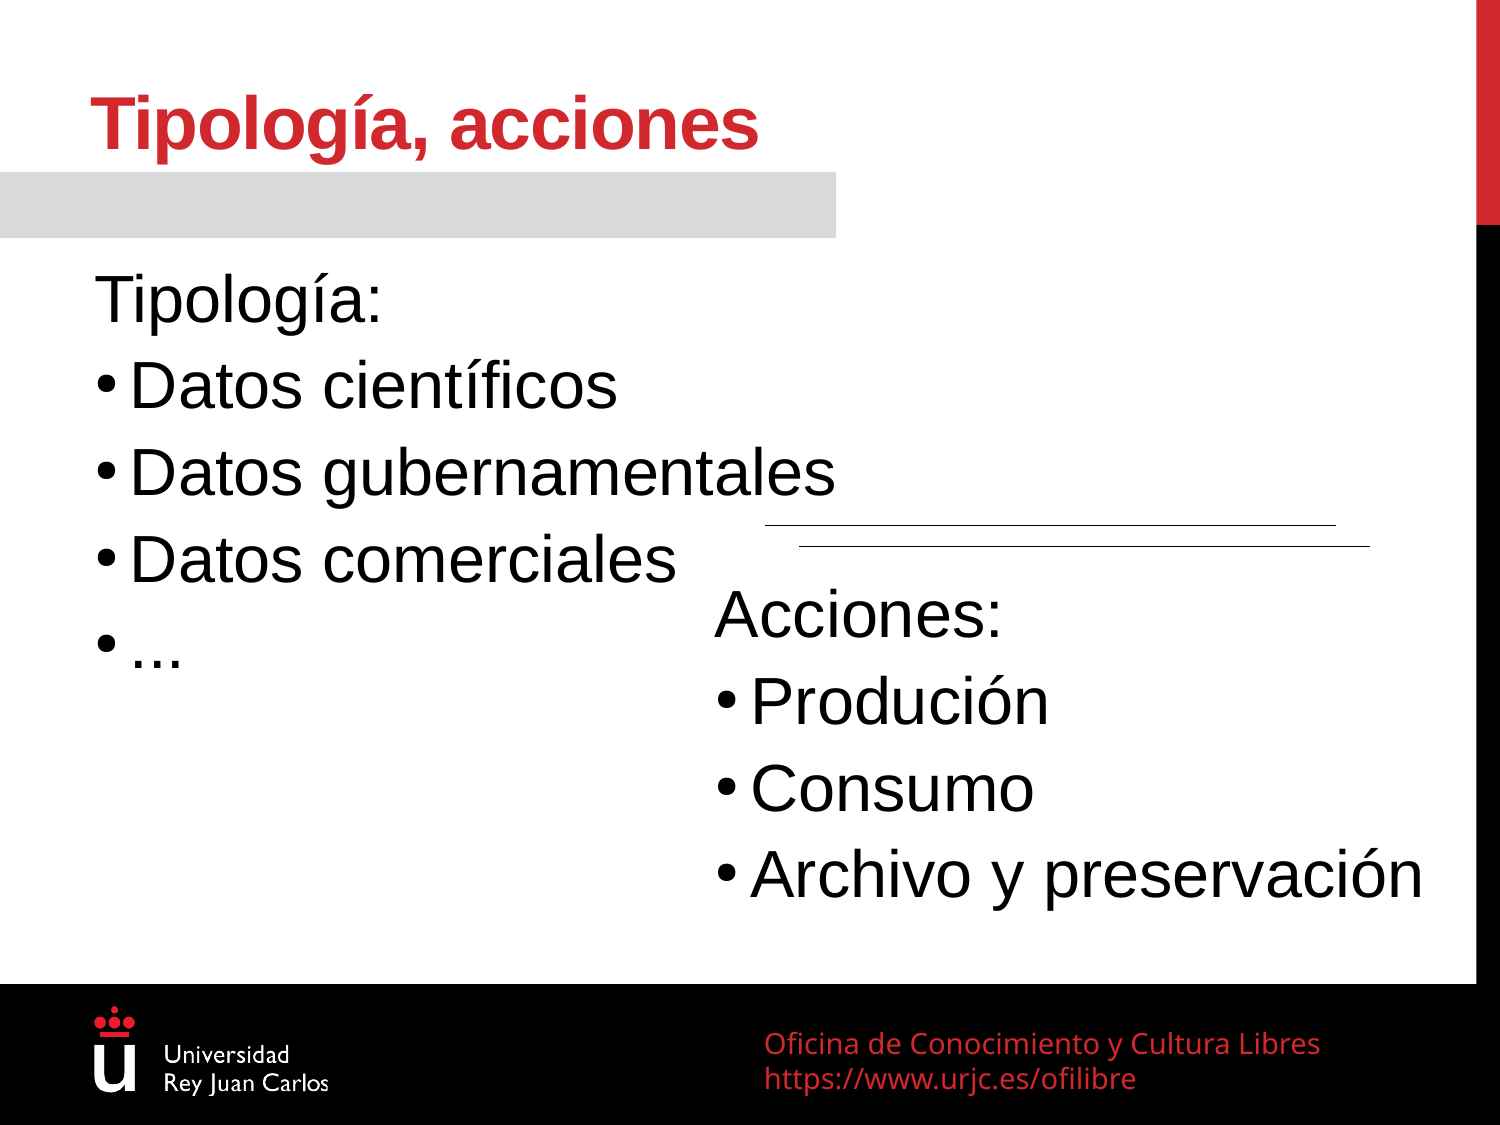

Tipología, acciones
#
Tipología:
Datos científicos
Datos gubernamentales
Datos comerciales
...
Acciones:
Produción
Consumo
Archivo y preservación
Oficina de Conocimiento y Cultura Libres
https://www.urjc.es/ofilibre